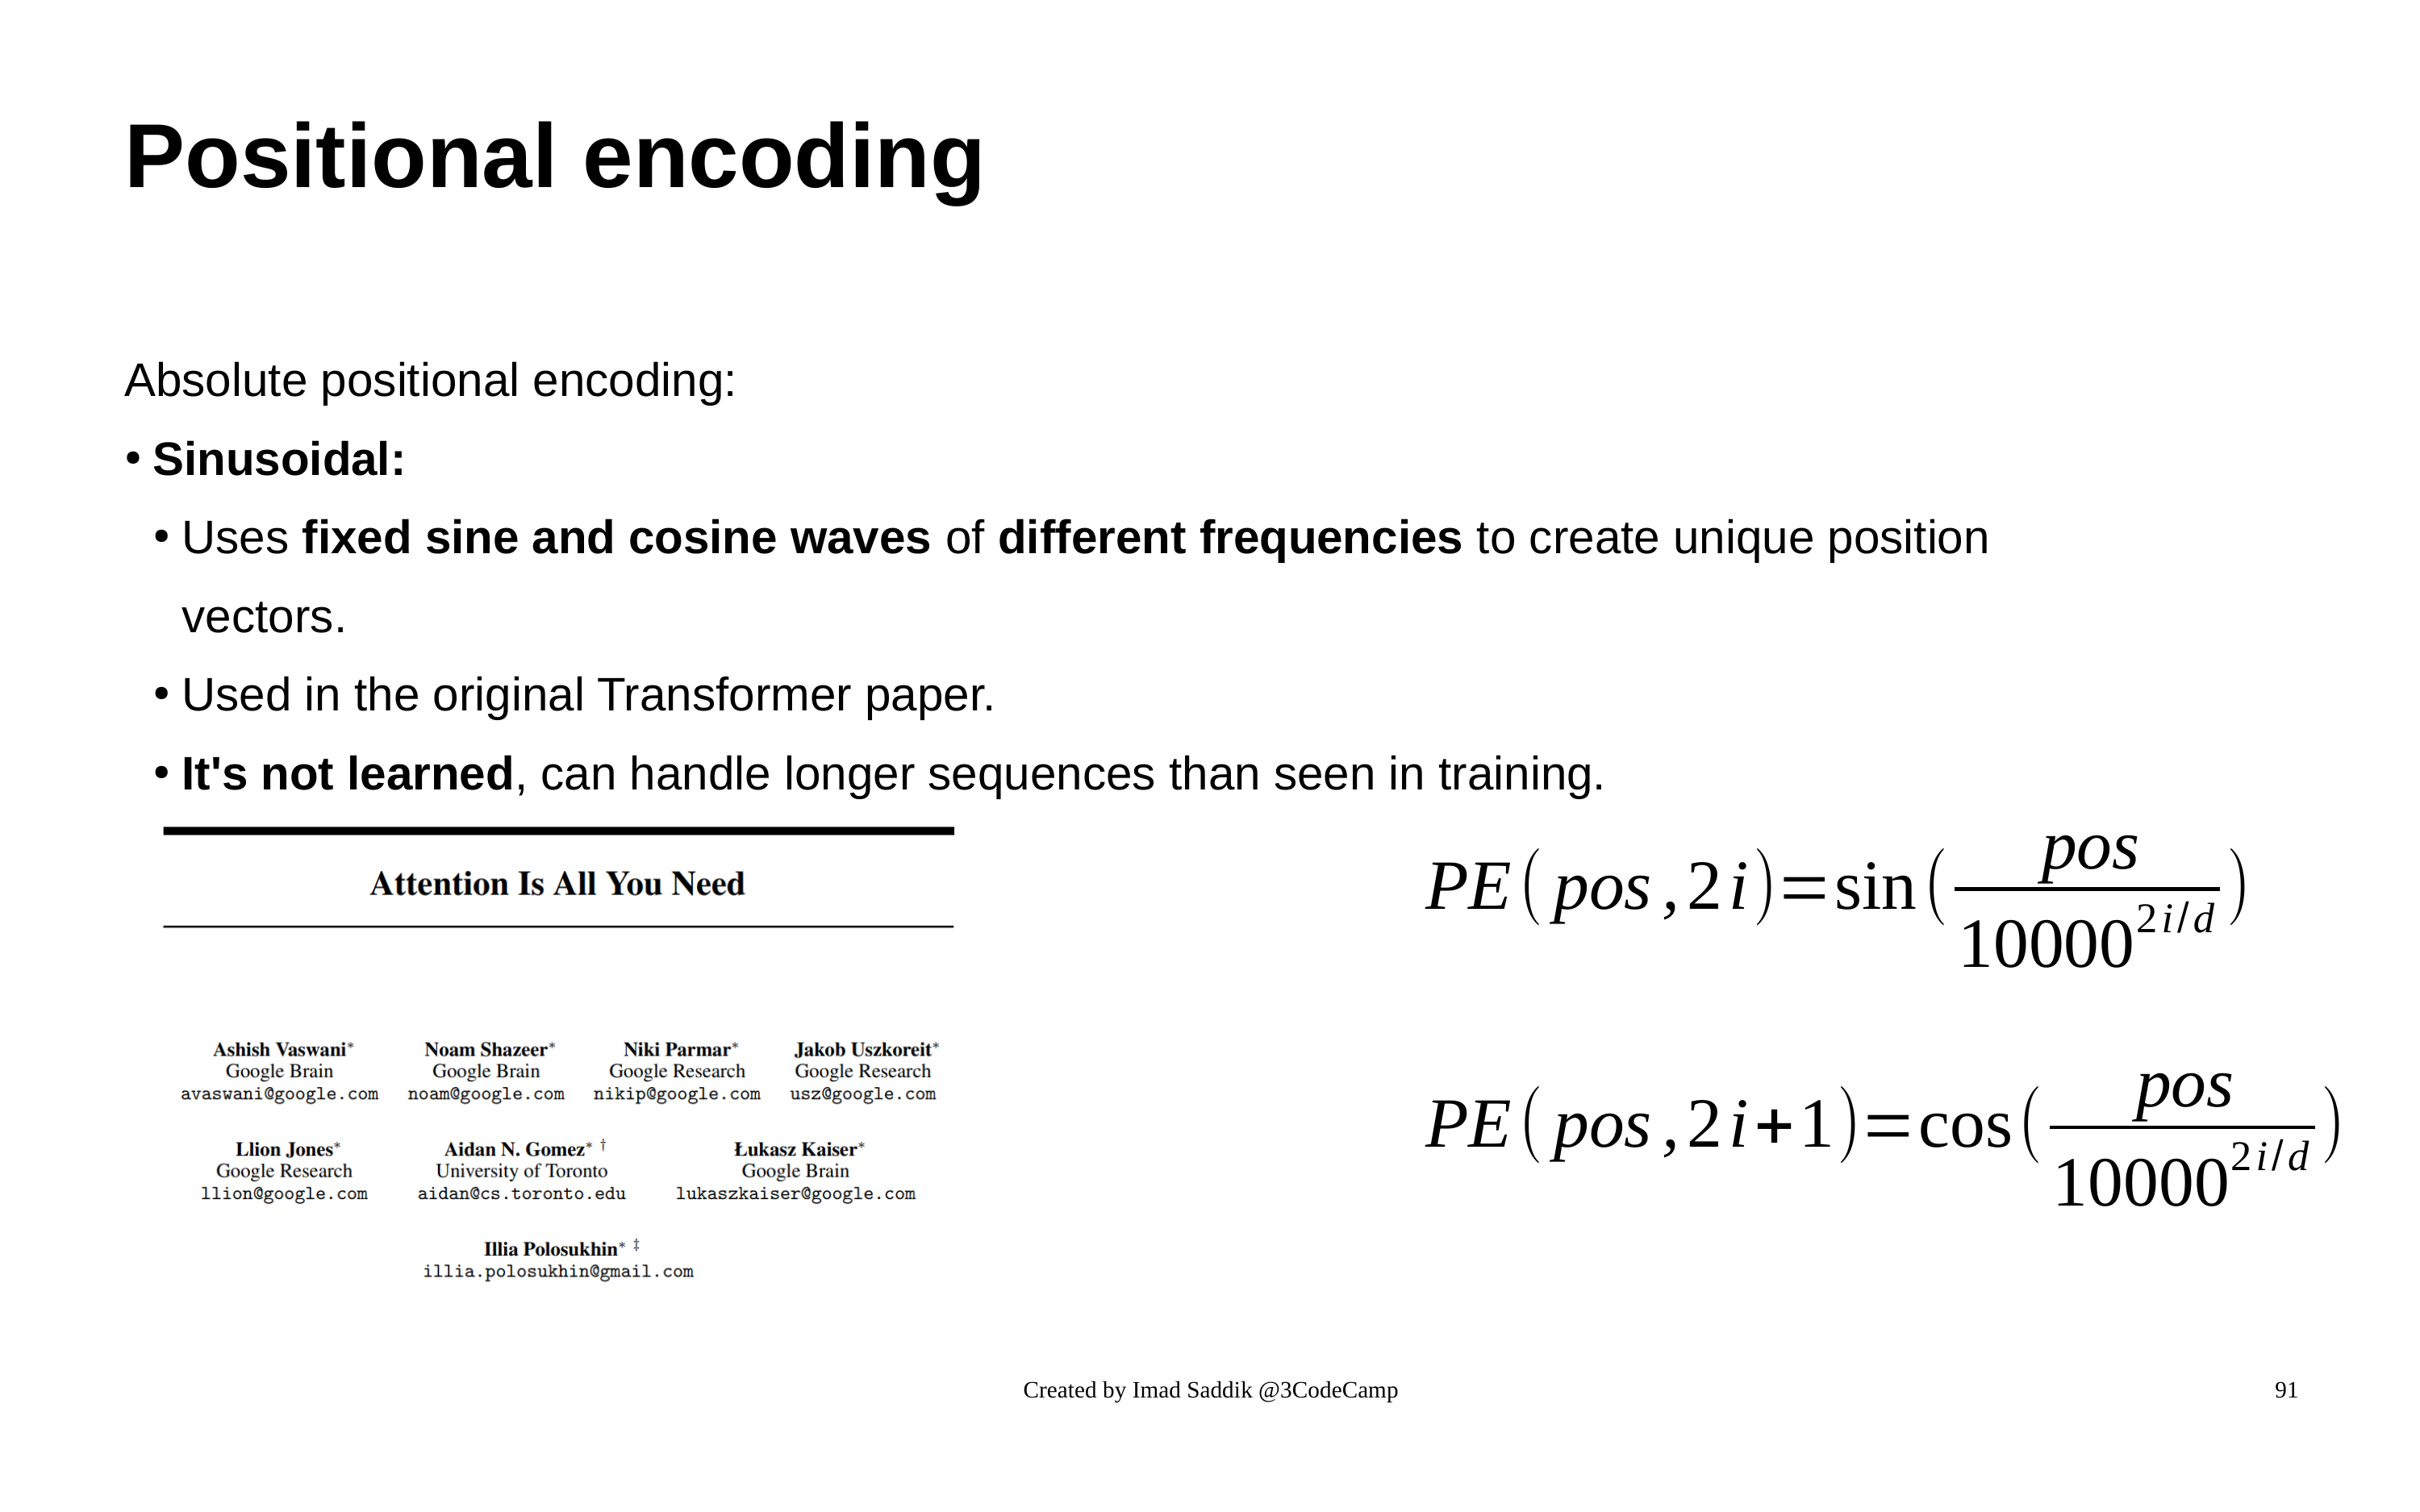

Positional encoding
Absolute positional encoding:
Sinusoidal:
Uses fixed sine and cosine waves of different frequencies to create unique position vectors.
Used in the original Transformer paper.
It's not learned, can handle longer sequences than seen in training.
Created by Imad Saddik @3CodeCamp
91